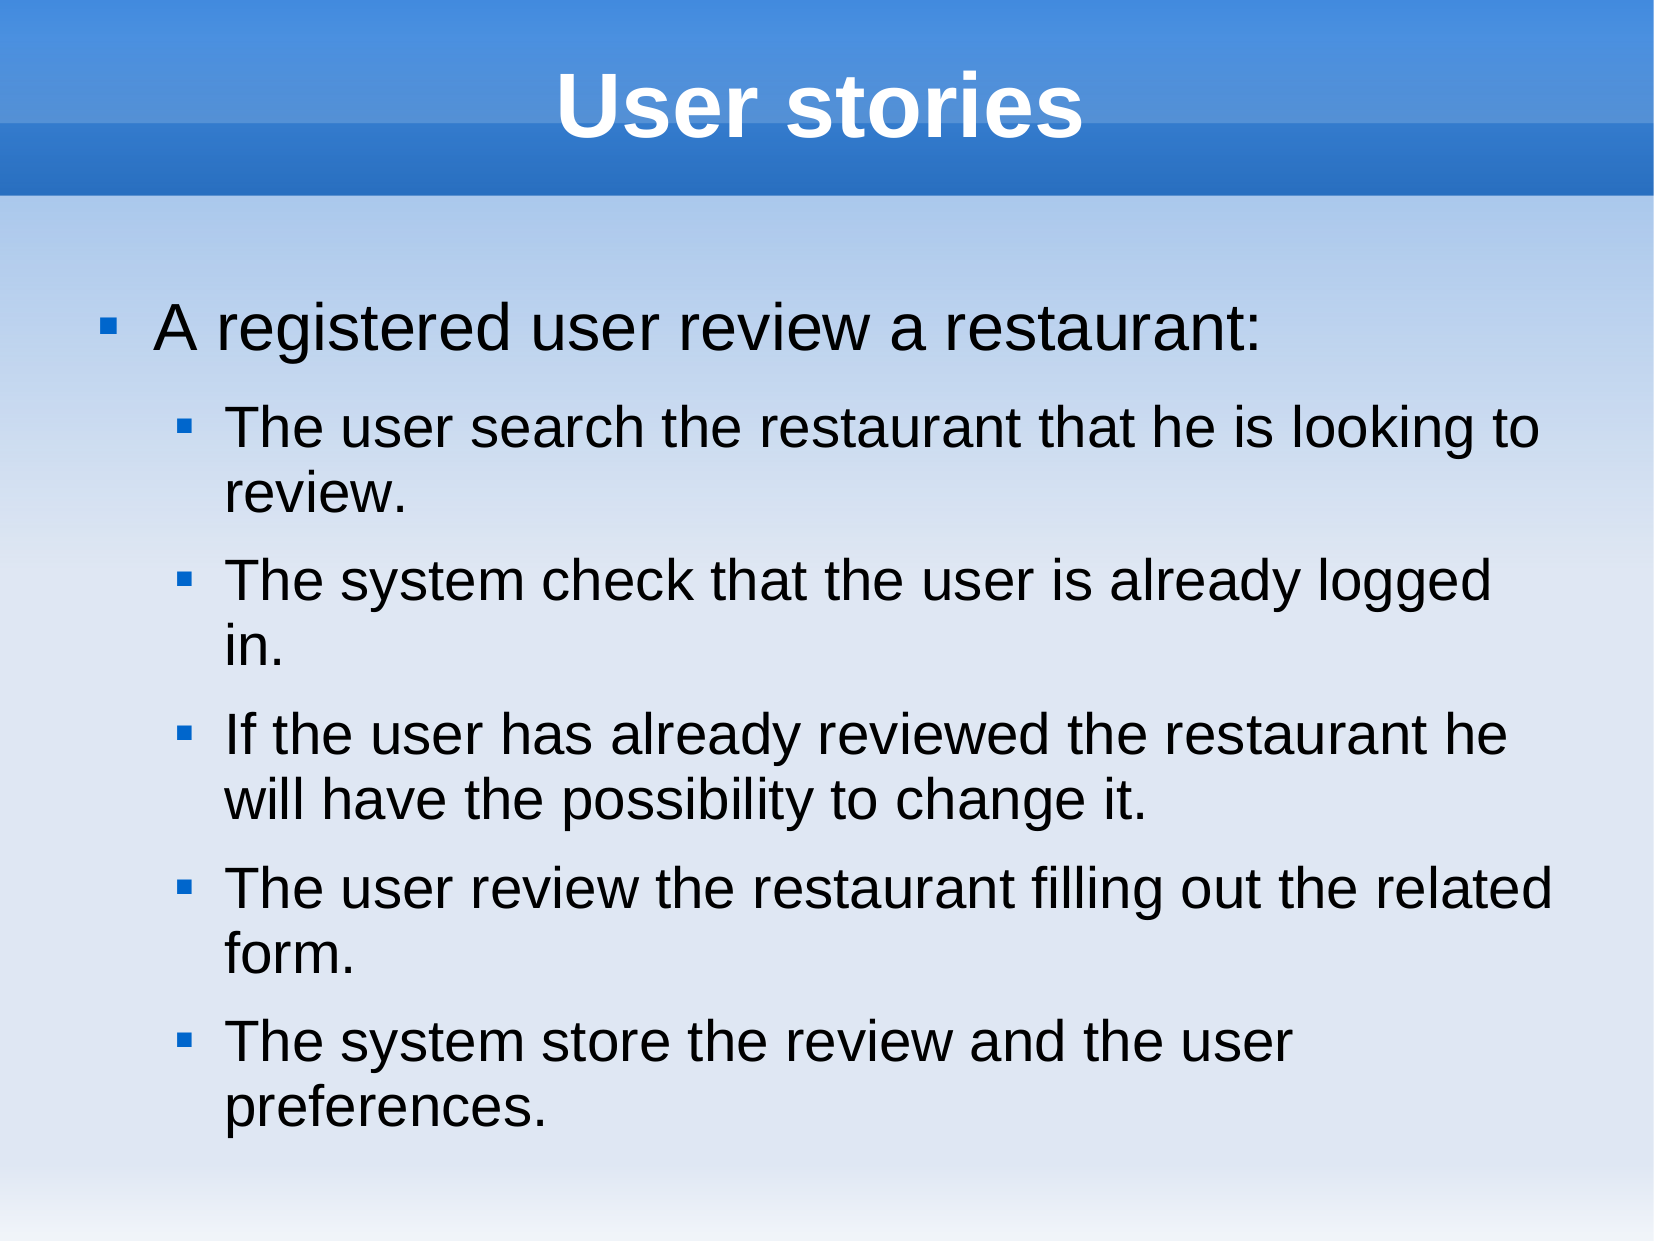

# User stories
A registered user review a restaurant:
The user search the restaurant that he is looking to review.
The system check that the user is already logged in.
If the user has already reviewed the restaurant he will have the possibility to change it.
The user review the restaurant filling out the related form.
The system store the review and the user preferences.